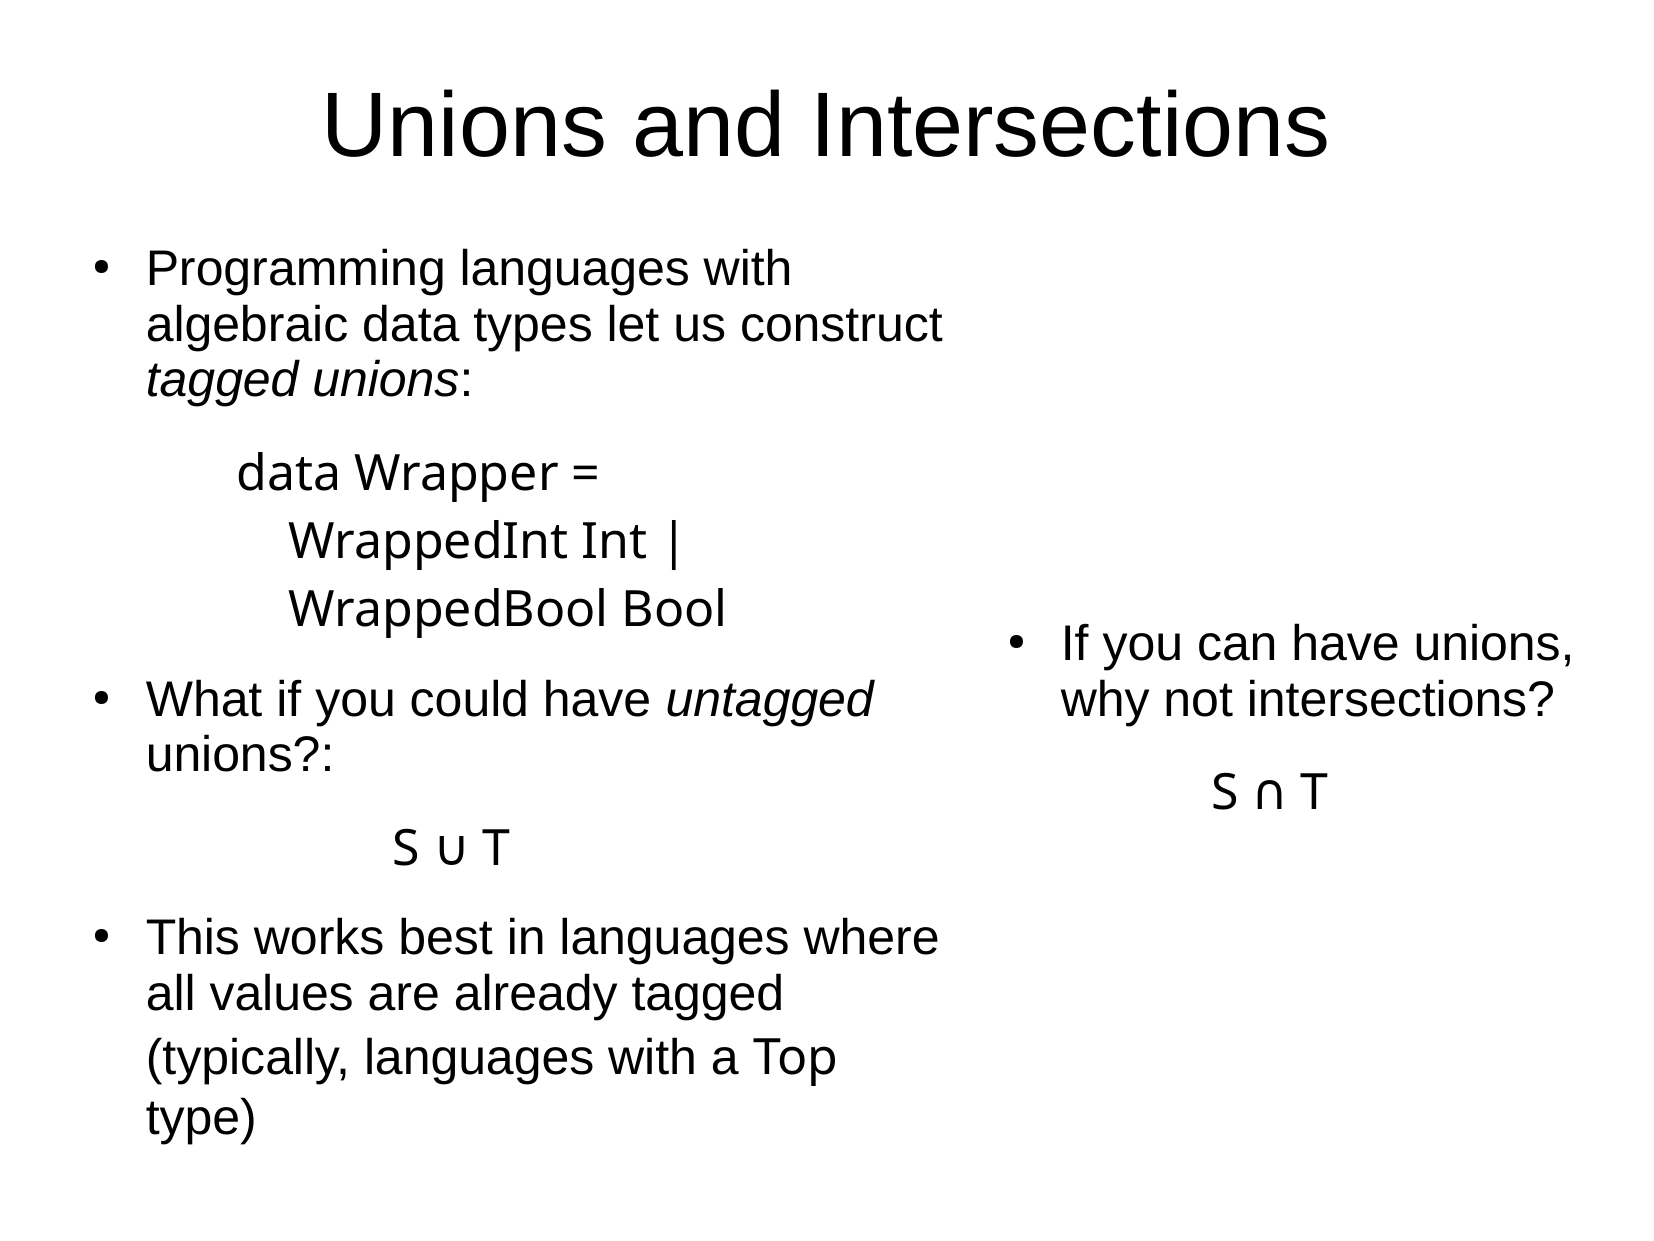

# Unions and Intersections
Programming languages with algebraic data types let us construct tagged unions:
 data Wrapper =
 WrappedInt Int |
 WrappedBool Bool
What if you could have untagged unions?:
 S ∪ T
This works best in languages where all values are already tagged (typically, languages with a Top type)
If you can have unions, why not intersections?
 S ∩ T